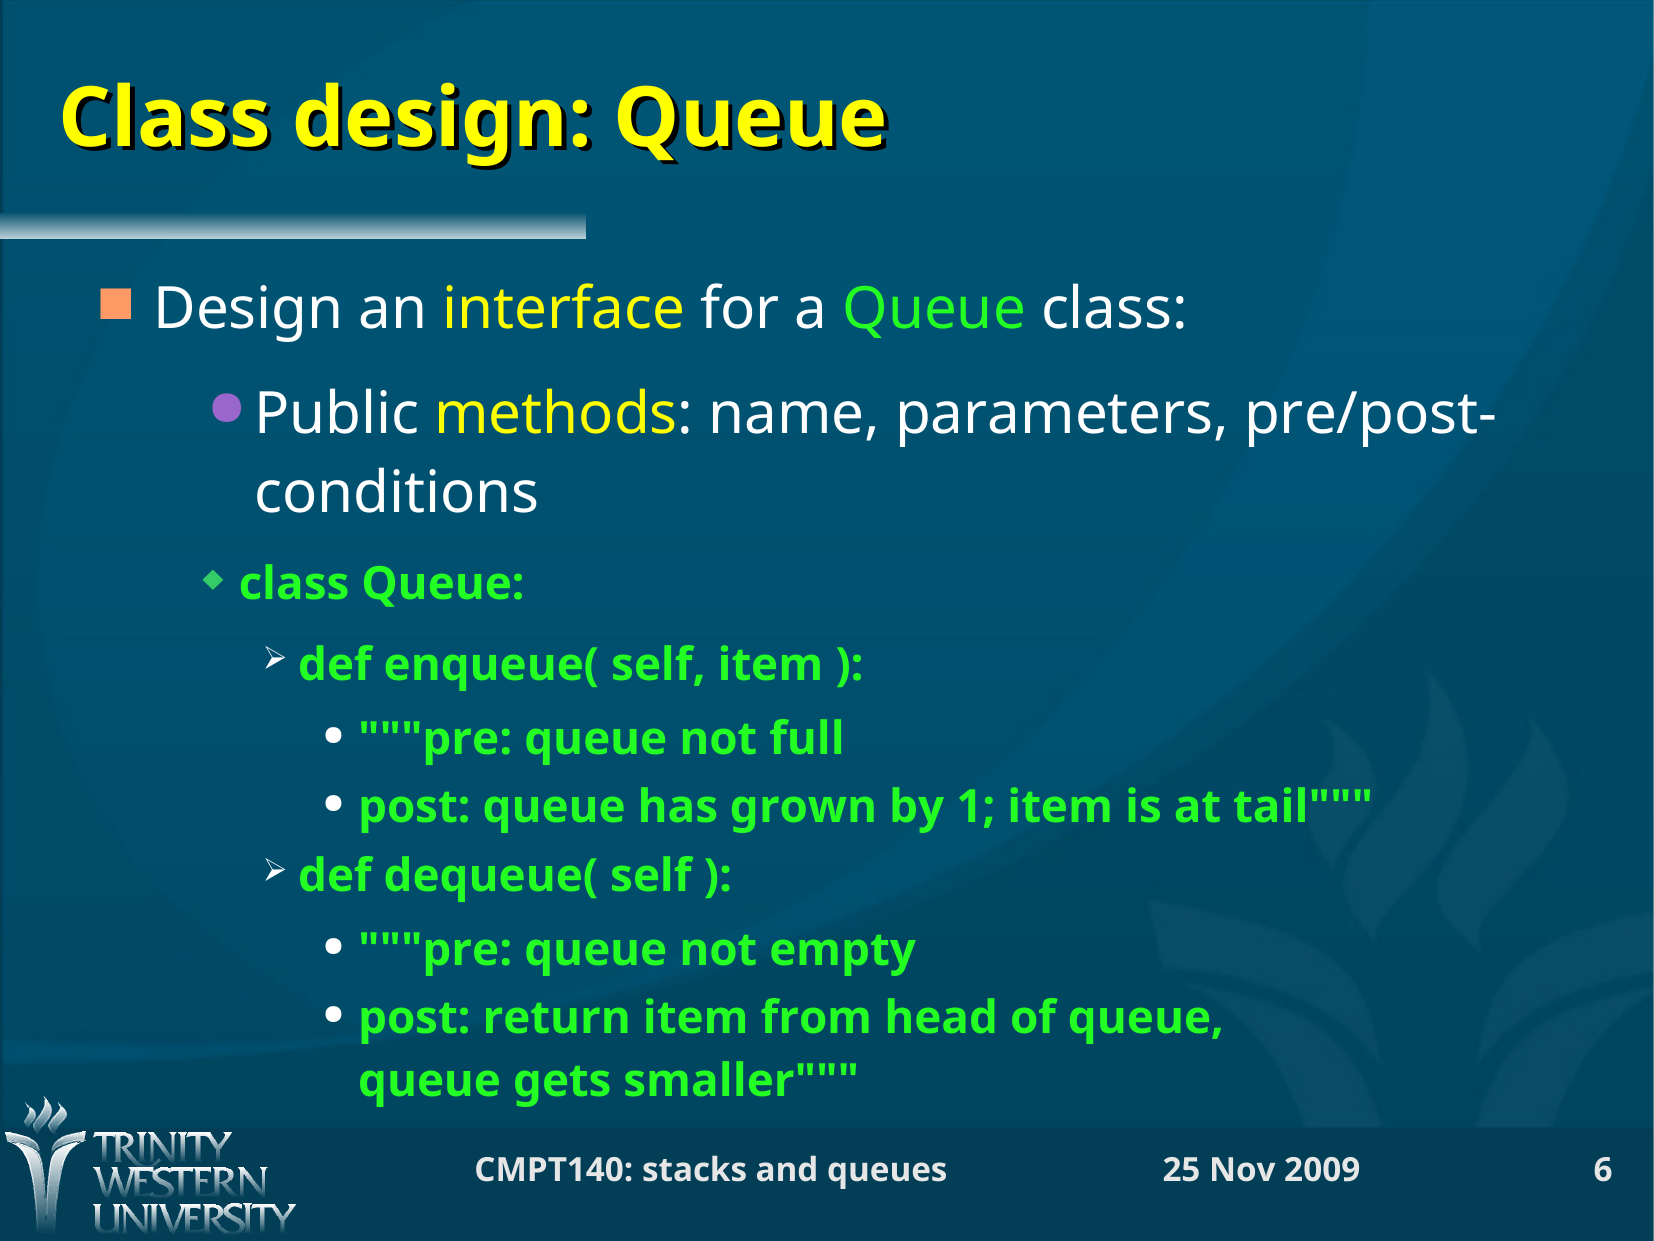

# Class design: Queue
Design an interface for a Queue class:
Public methods: name, parameters, pre/post-conditions
class Queue:
def enqueue( self, item ):
"""pre: queue not full
post: queue has grown by 1; item is at tail"""
def dequeue( self ):
"""pre: queue not empty
post: return item from head of queue,
queue gets smaller"""
CMPT140: stacks and queues
25 Nov 2009
6